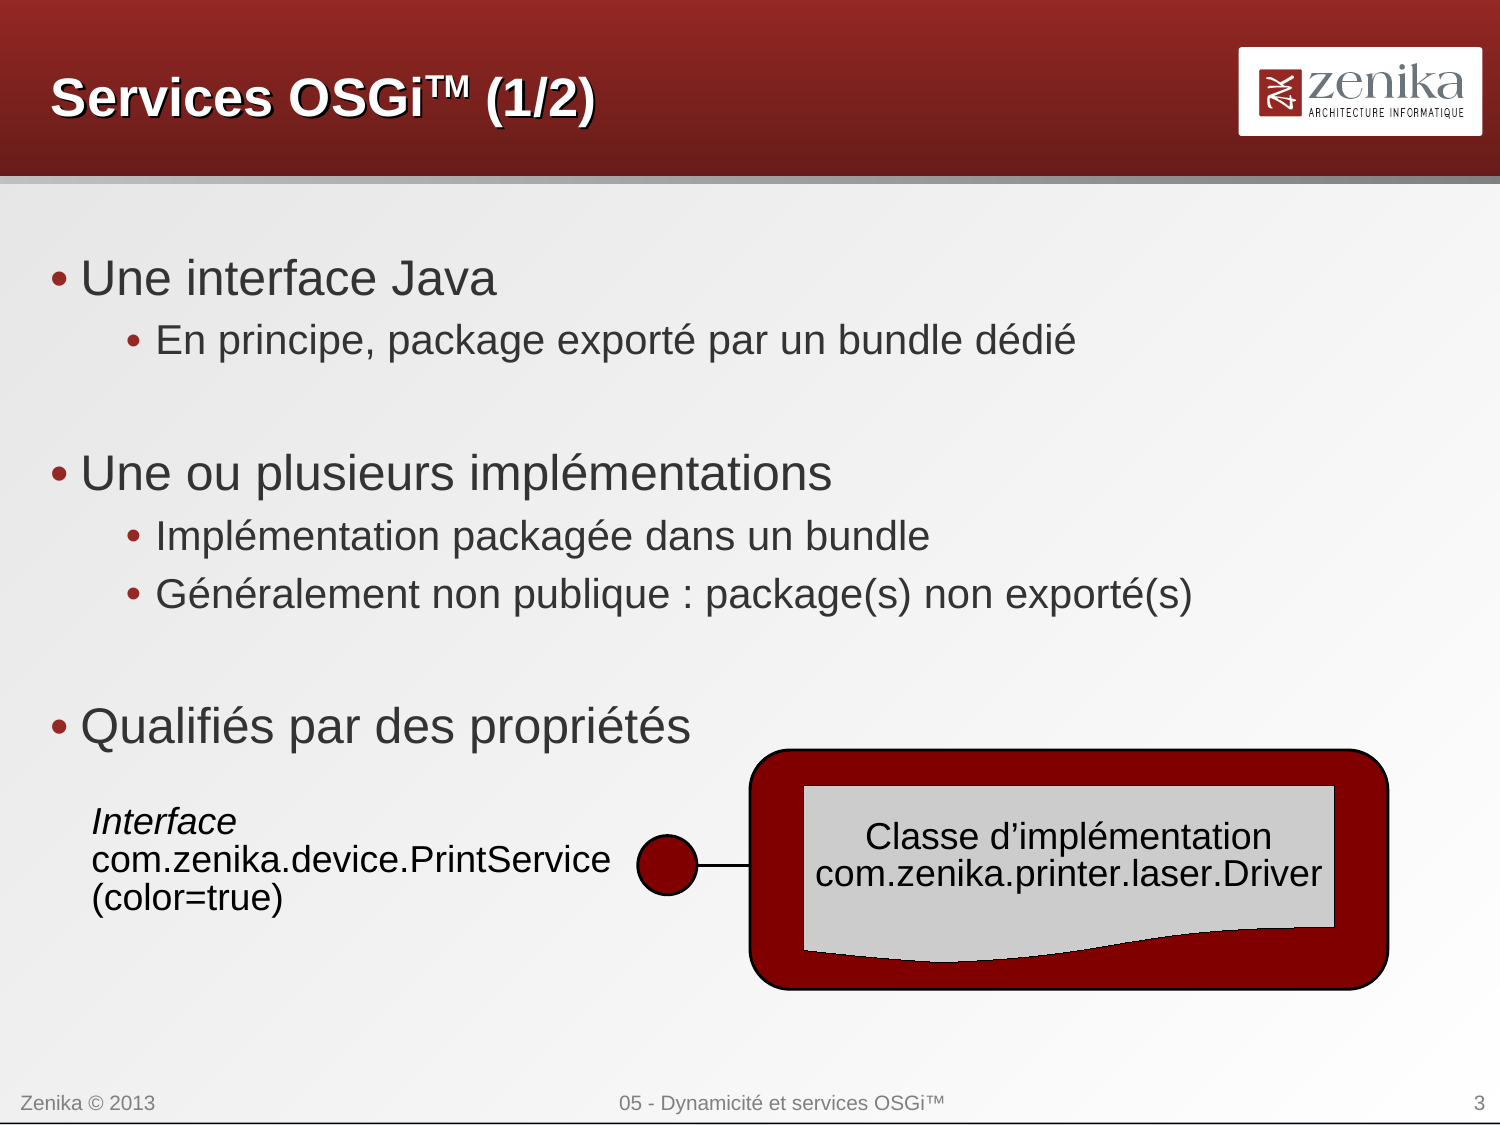

# Services OSGiTM (1/2)
Une interface Java
En principe, package exporté par un bundle dédié
Une ou plusieurs implémentations
Implémentation packagée dans un bundle
Généralement non publique : package(s) non exporté(s)
Qualifiés par des propriétés
Classe d’implémentation
com.zenika.printer.laser.Driver
Interface
com.zenika.device.PrintService
(color=true)